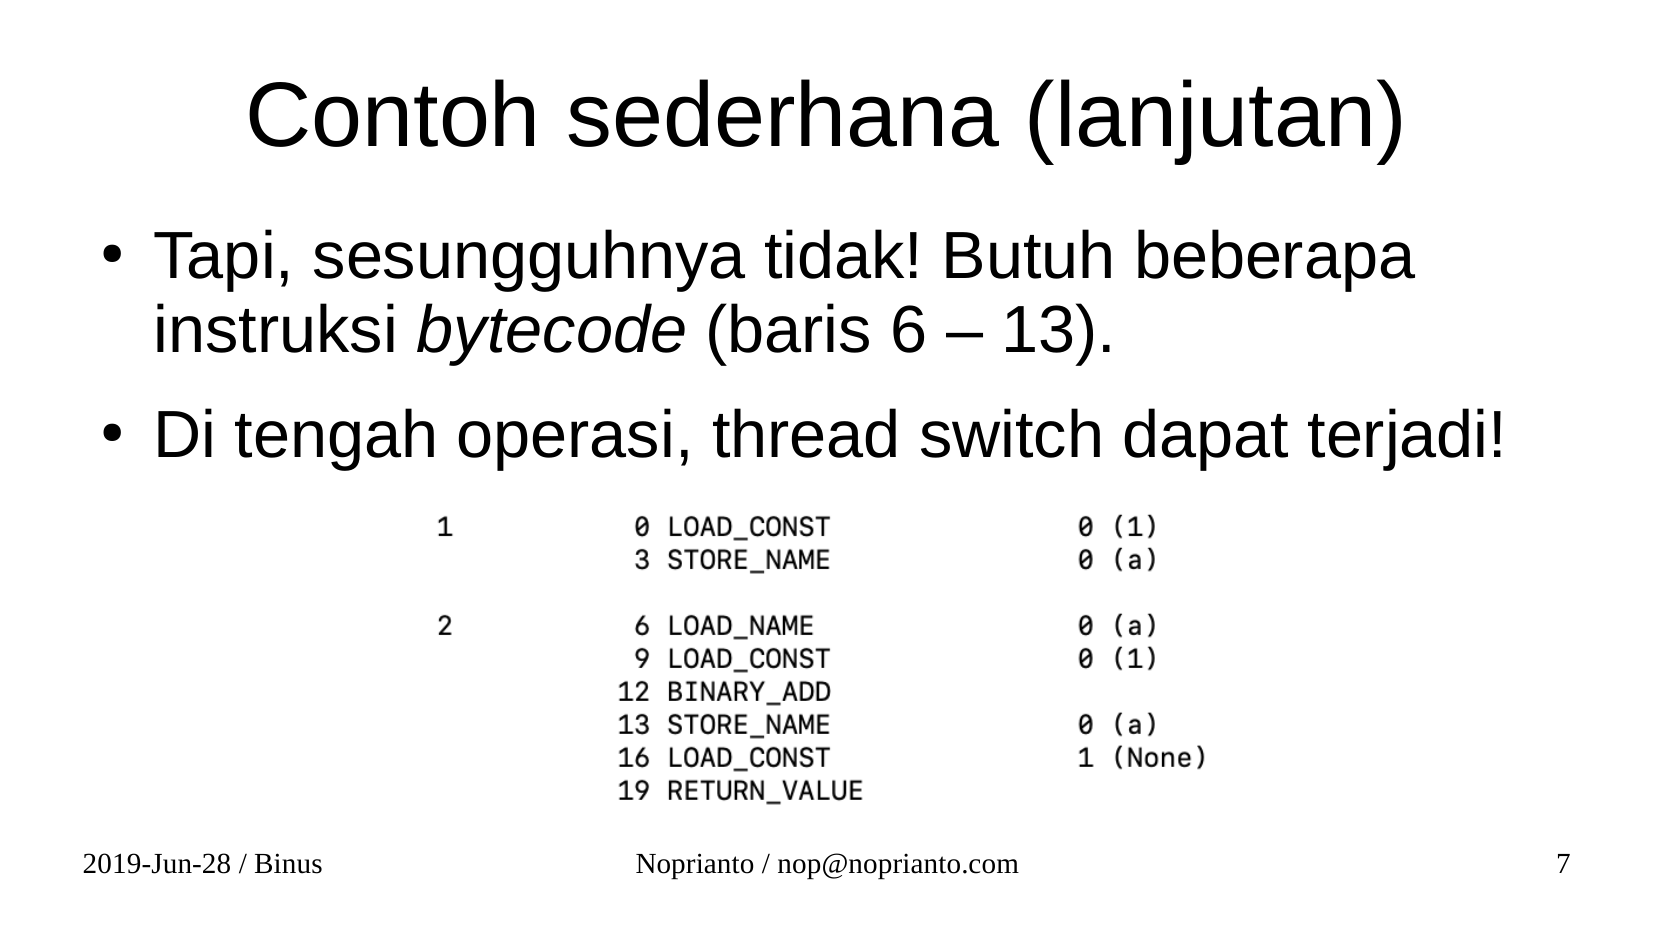

# Contoh sederhana (lanjutan)
Tapi, sesungguhnya tidak! Butuh beberapa instruksi bytecode (baris 6 – 13).
Di tengah operasi, thread switch dapat terjadi!
2019-Jun-28 / Binus
Noprianto / nop@noprianto.com
7